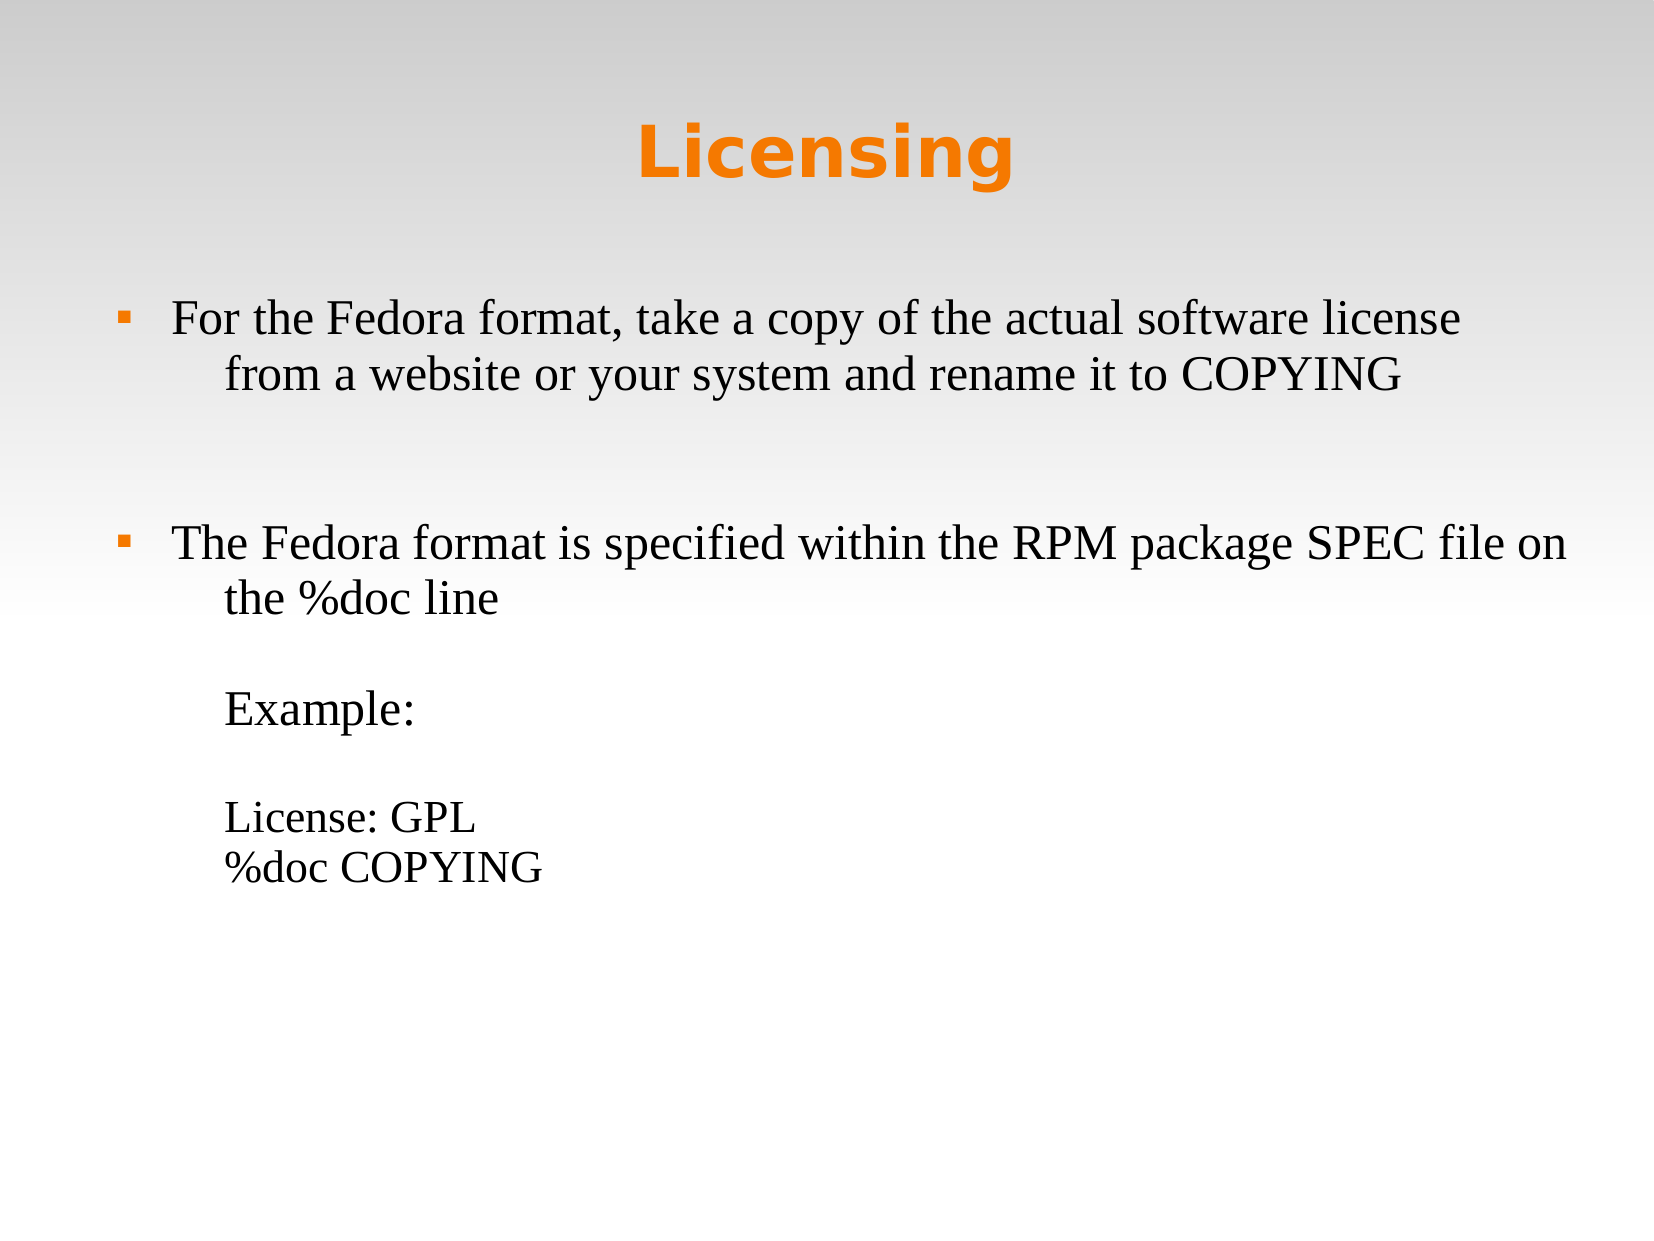

# Licensing
For the Fedora format, take a copy of the actual software license from a website or your system and rename it to COPYING
The Fedora format is specified within the RPM package SPEC file on the %doc line
Example:
License: GPL
%doc COPYING